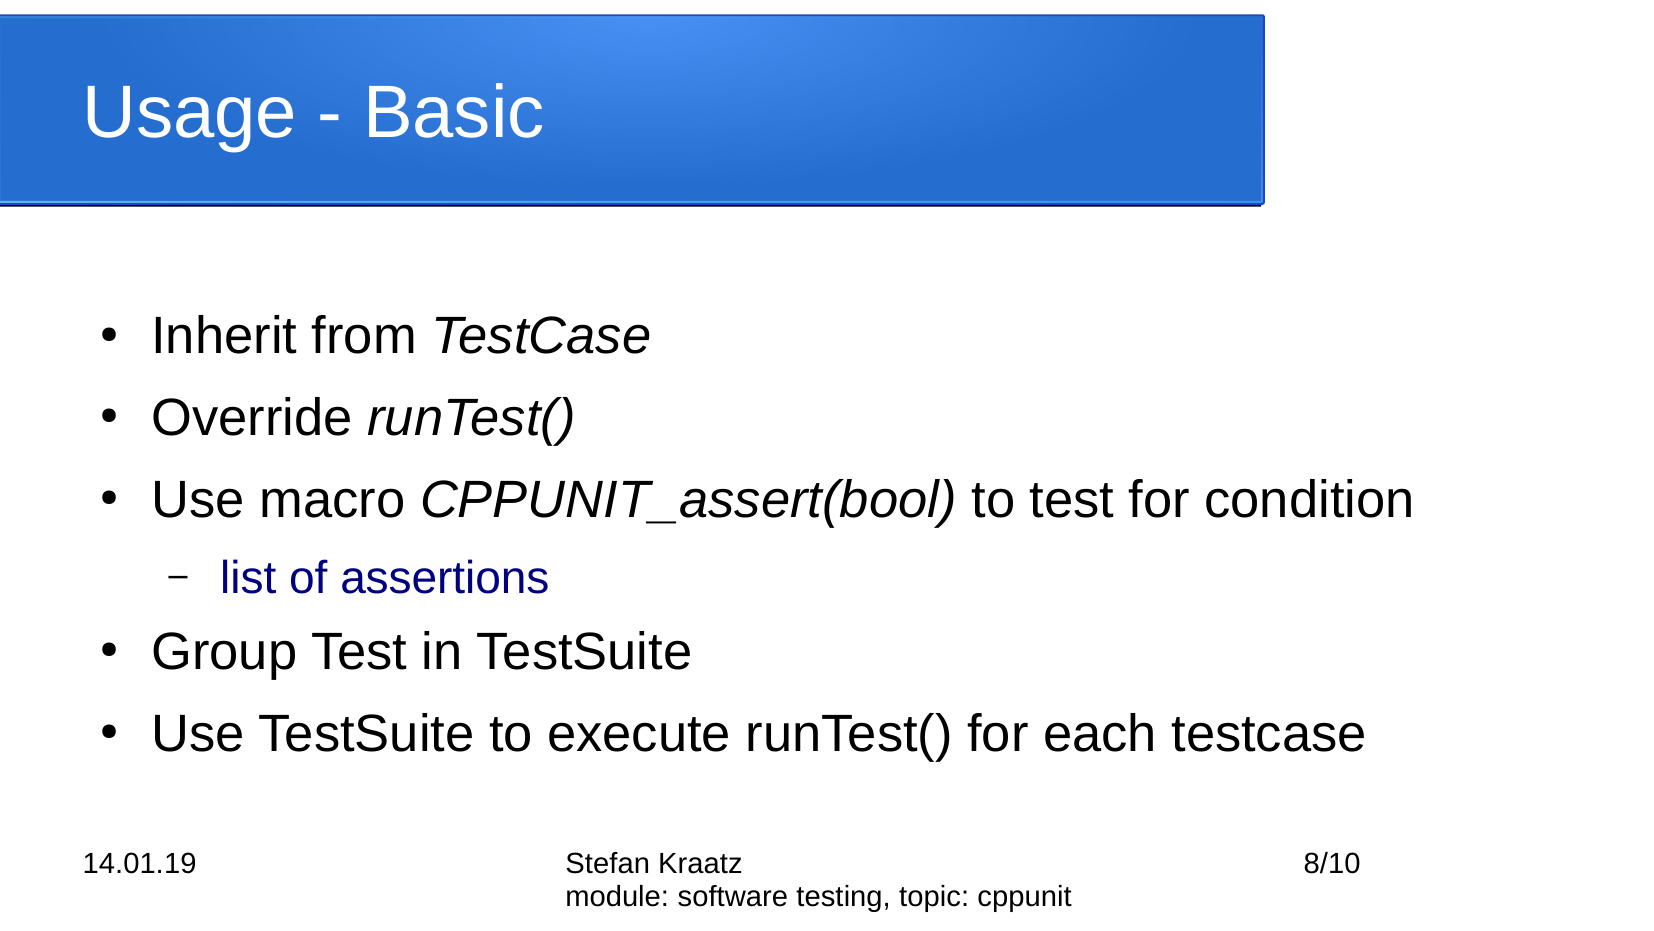

# Usage - Basic
Inherit from TestCase
Override runTest()
Use macro CPPUNIT_assert(bool) to test for condition
list of assertions
Group Test in TestSuite
Use TestSuite to execute runTest() for each testcase